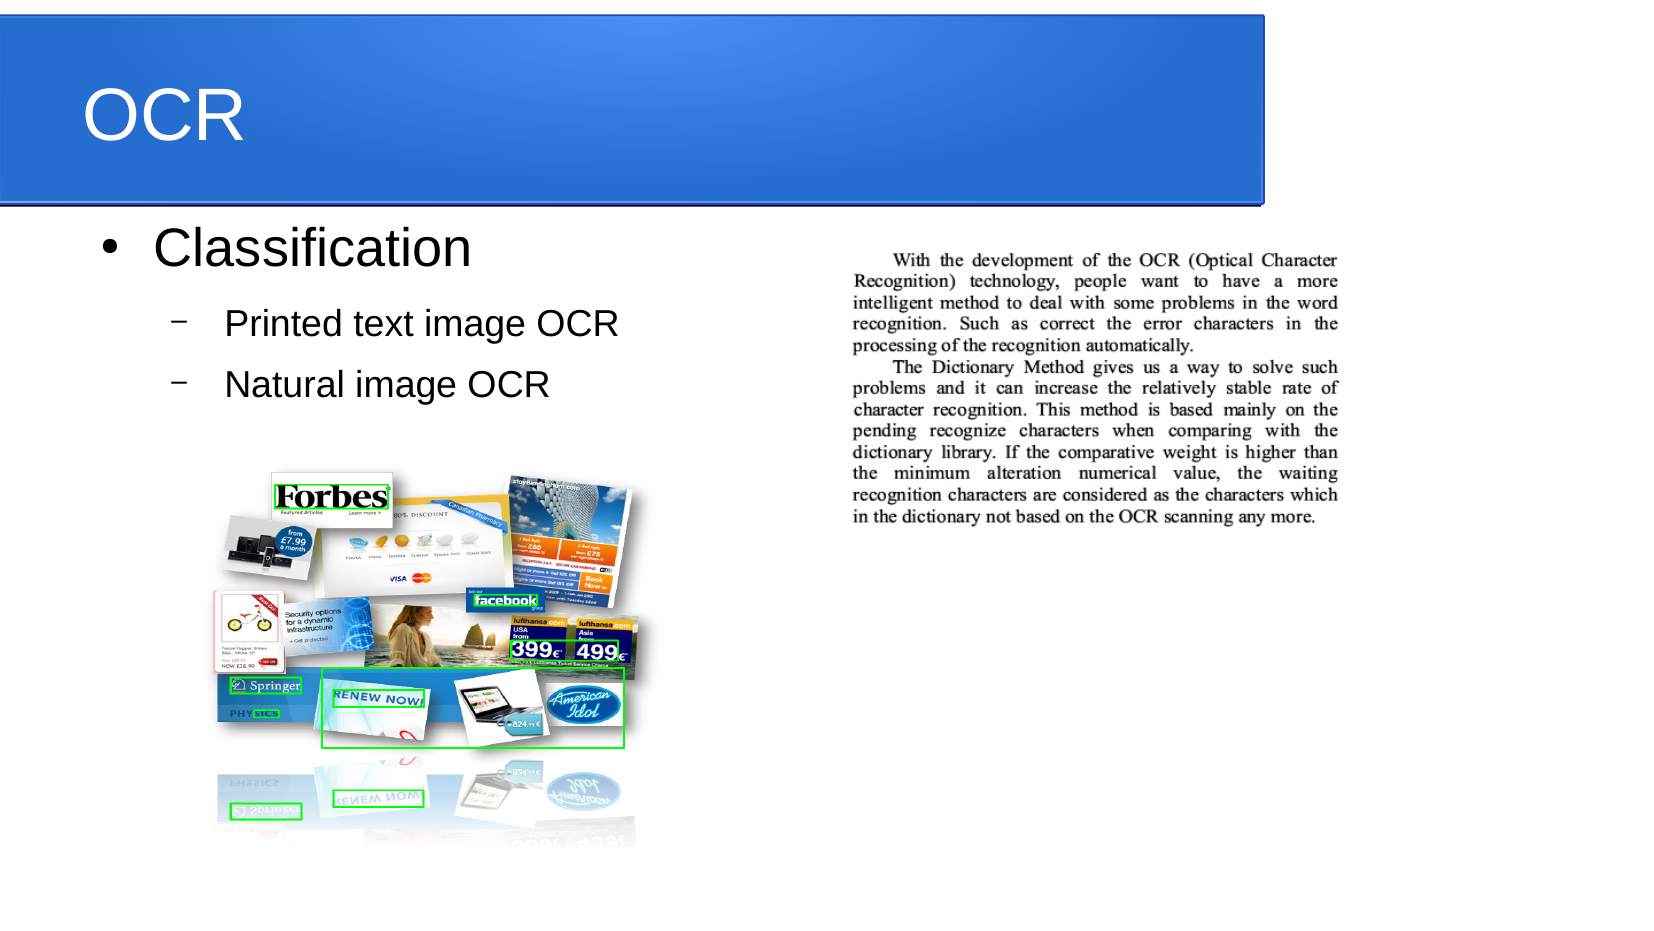

# OCR
Classification
Printed text image OCR
Natural image OCR